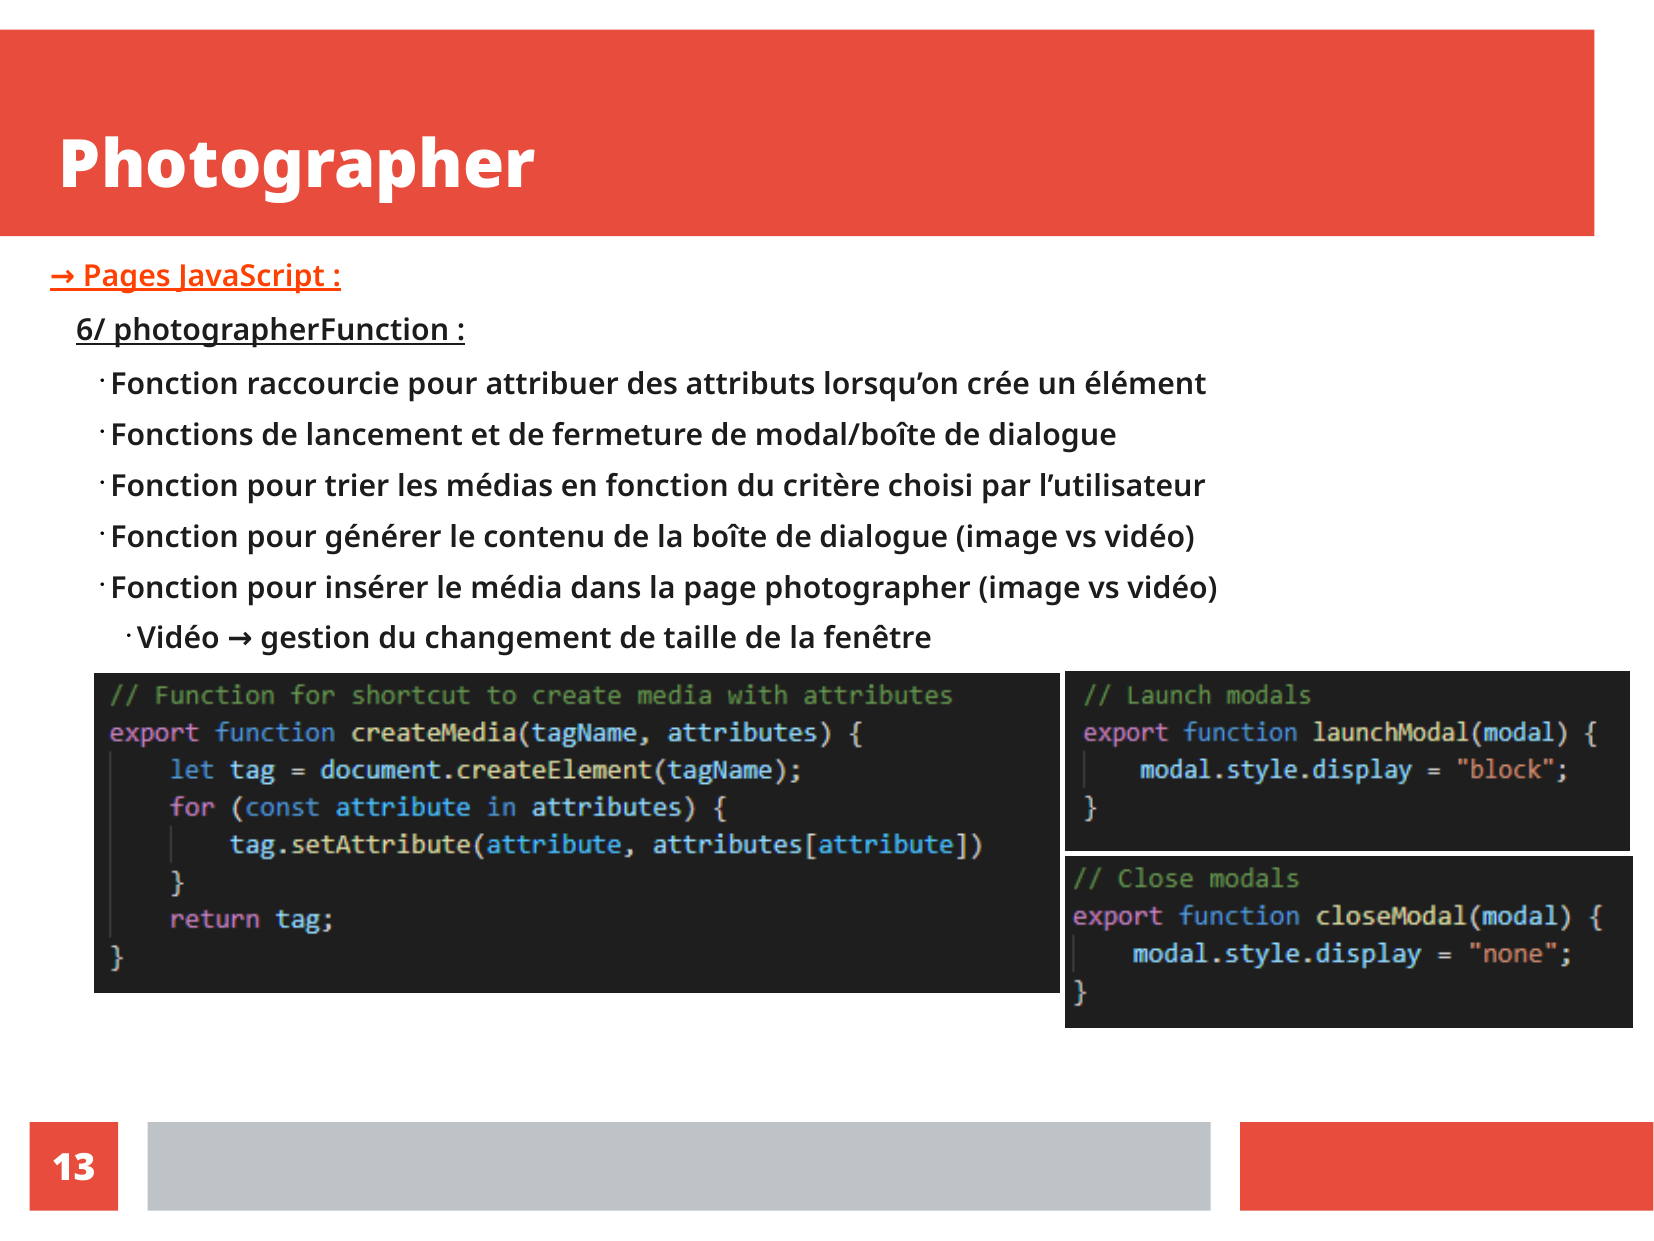

# Photographer
→ Pages JavaScript :
6/ photographerFunction :
 Fonction raccourcie pour attribuer des attributs lorsqu’on crée un élément
 Fonctions de lancement et de fermeture de modal/boîte de dialogue
 Fonction pour trier les médias en fonction du critère choisi par l’utilisateur
 Fonction pour générer le contenu de la boîte de dialogue (image vs vidéo)
 Fonction pour insérer le média dans la page photographer (image vs vidéo)
 Vidéo → gestion du changement de taille de la fenêtre
13